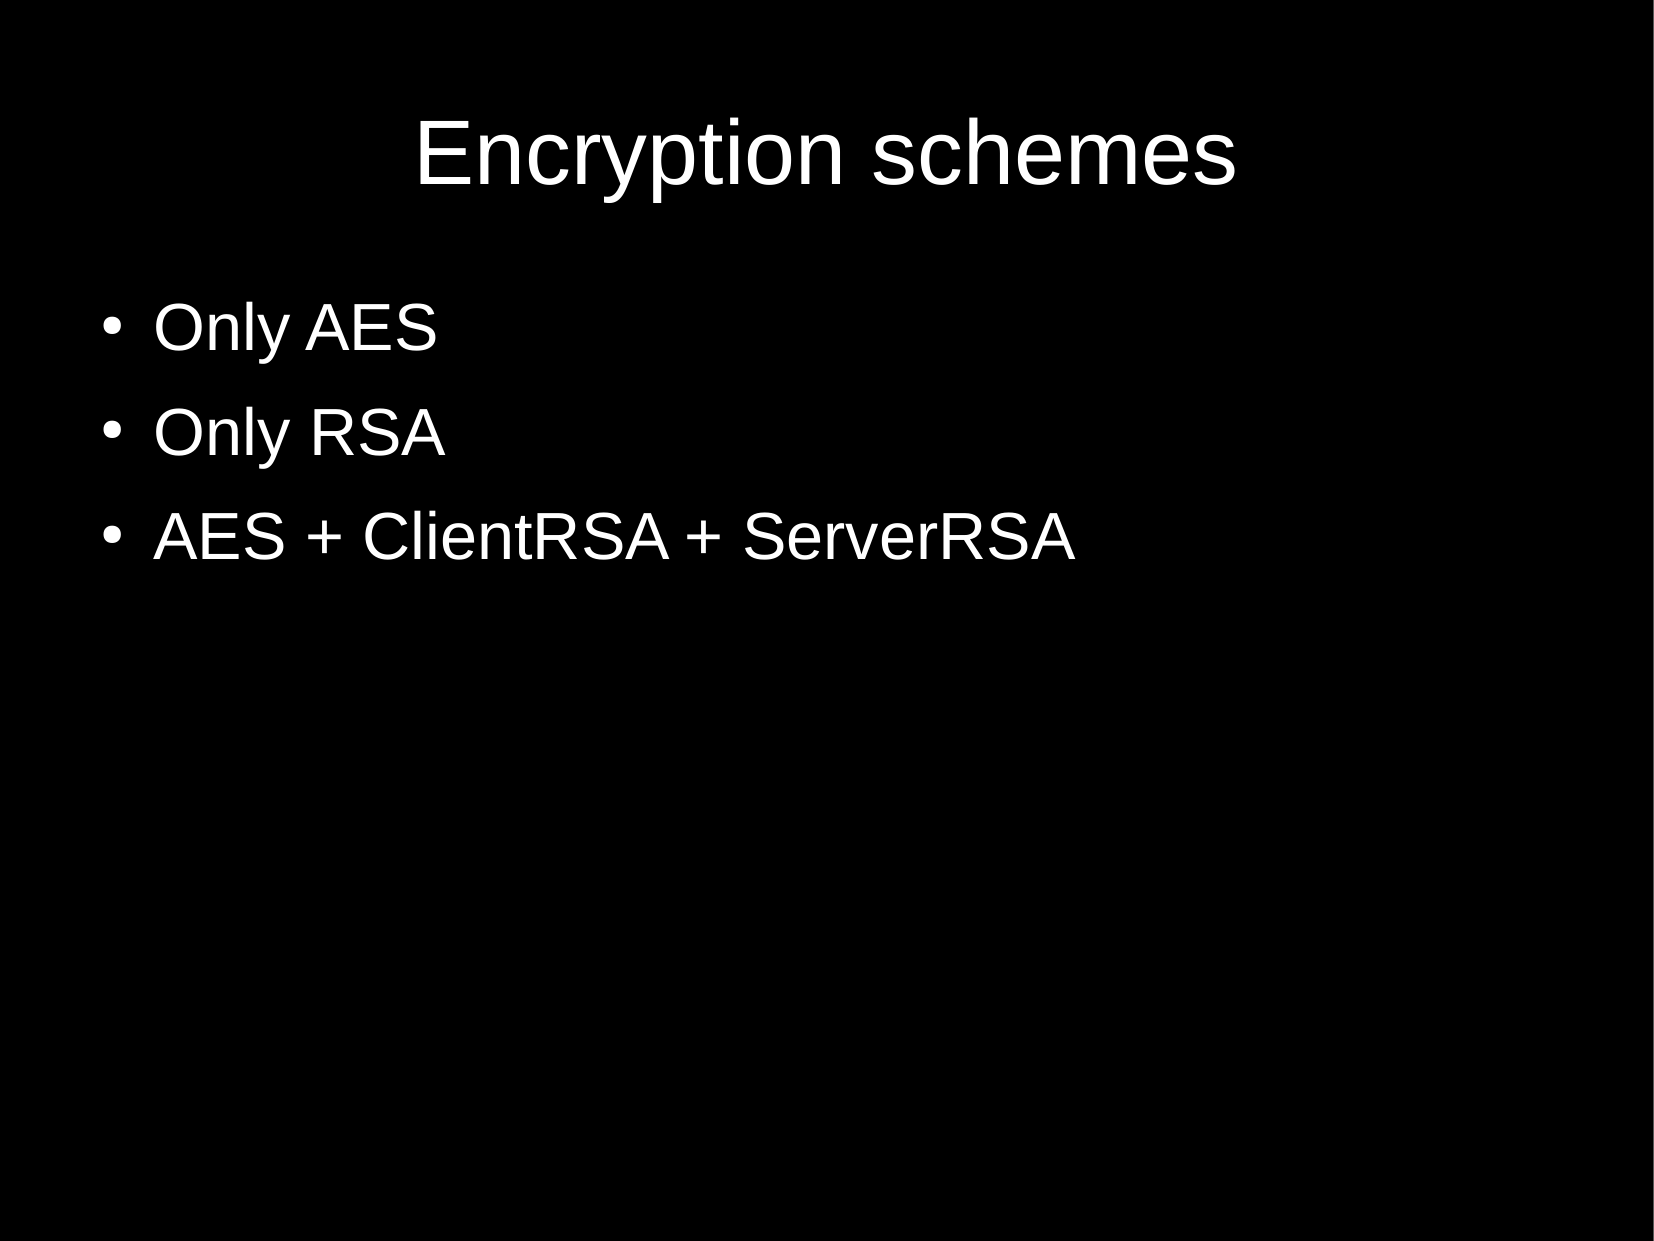

# Encryption schemes
Only AES
Only RSA
AES + ClientRSA + ServerRSA